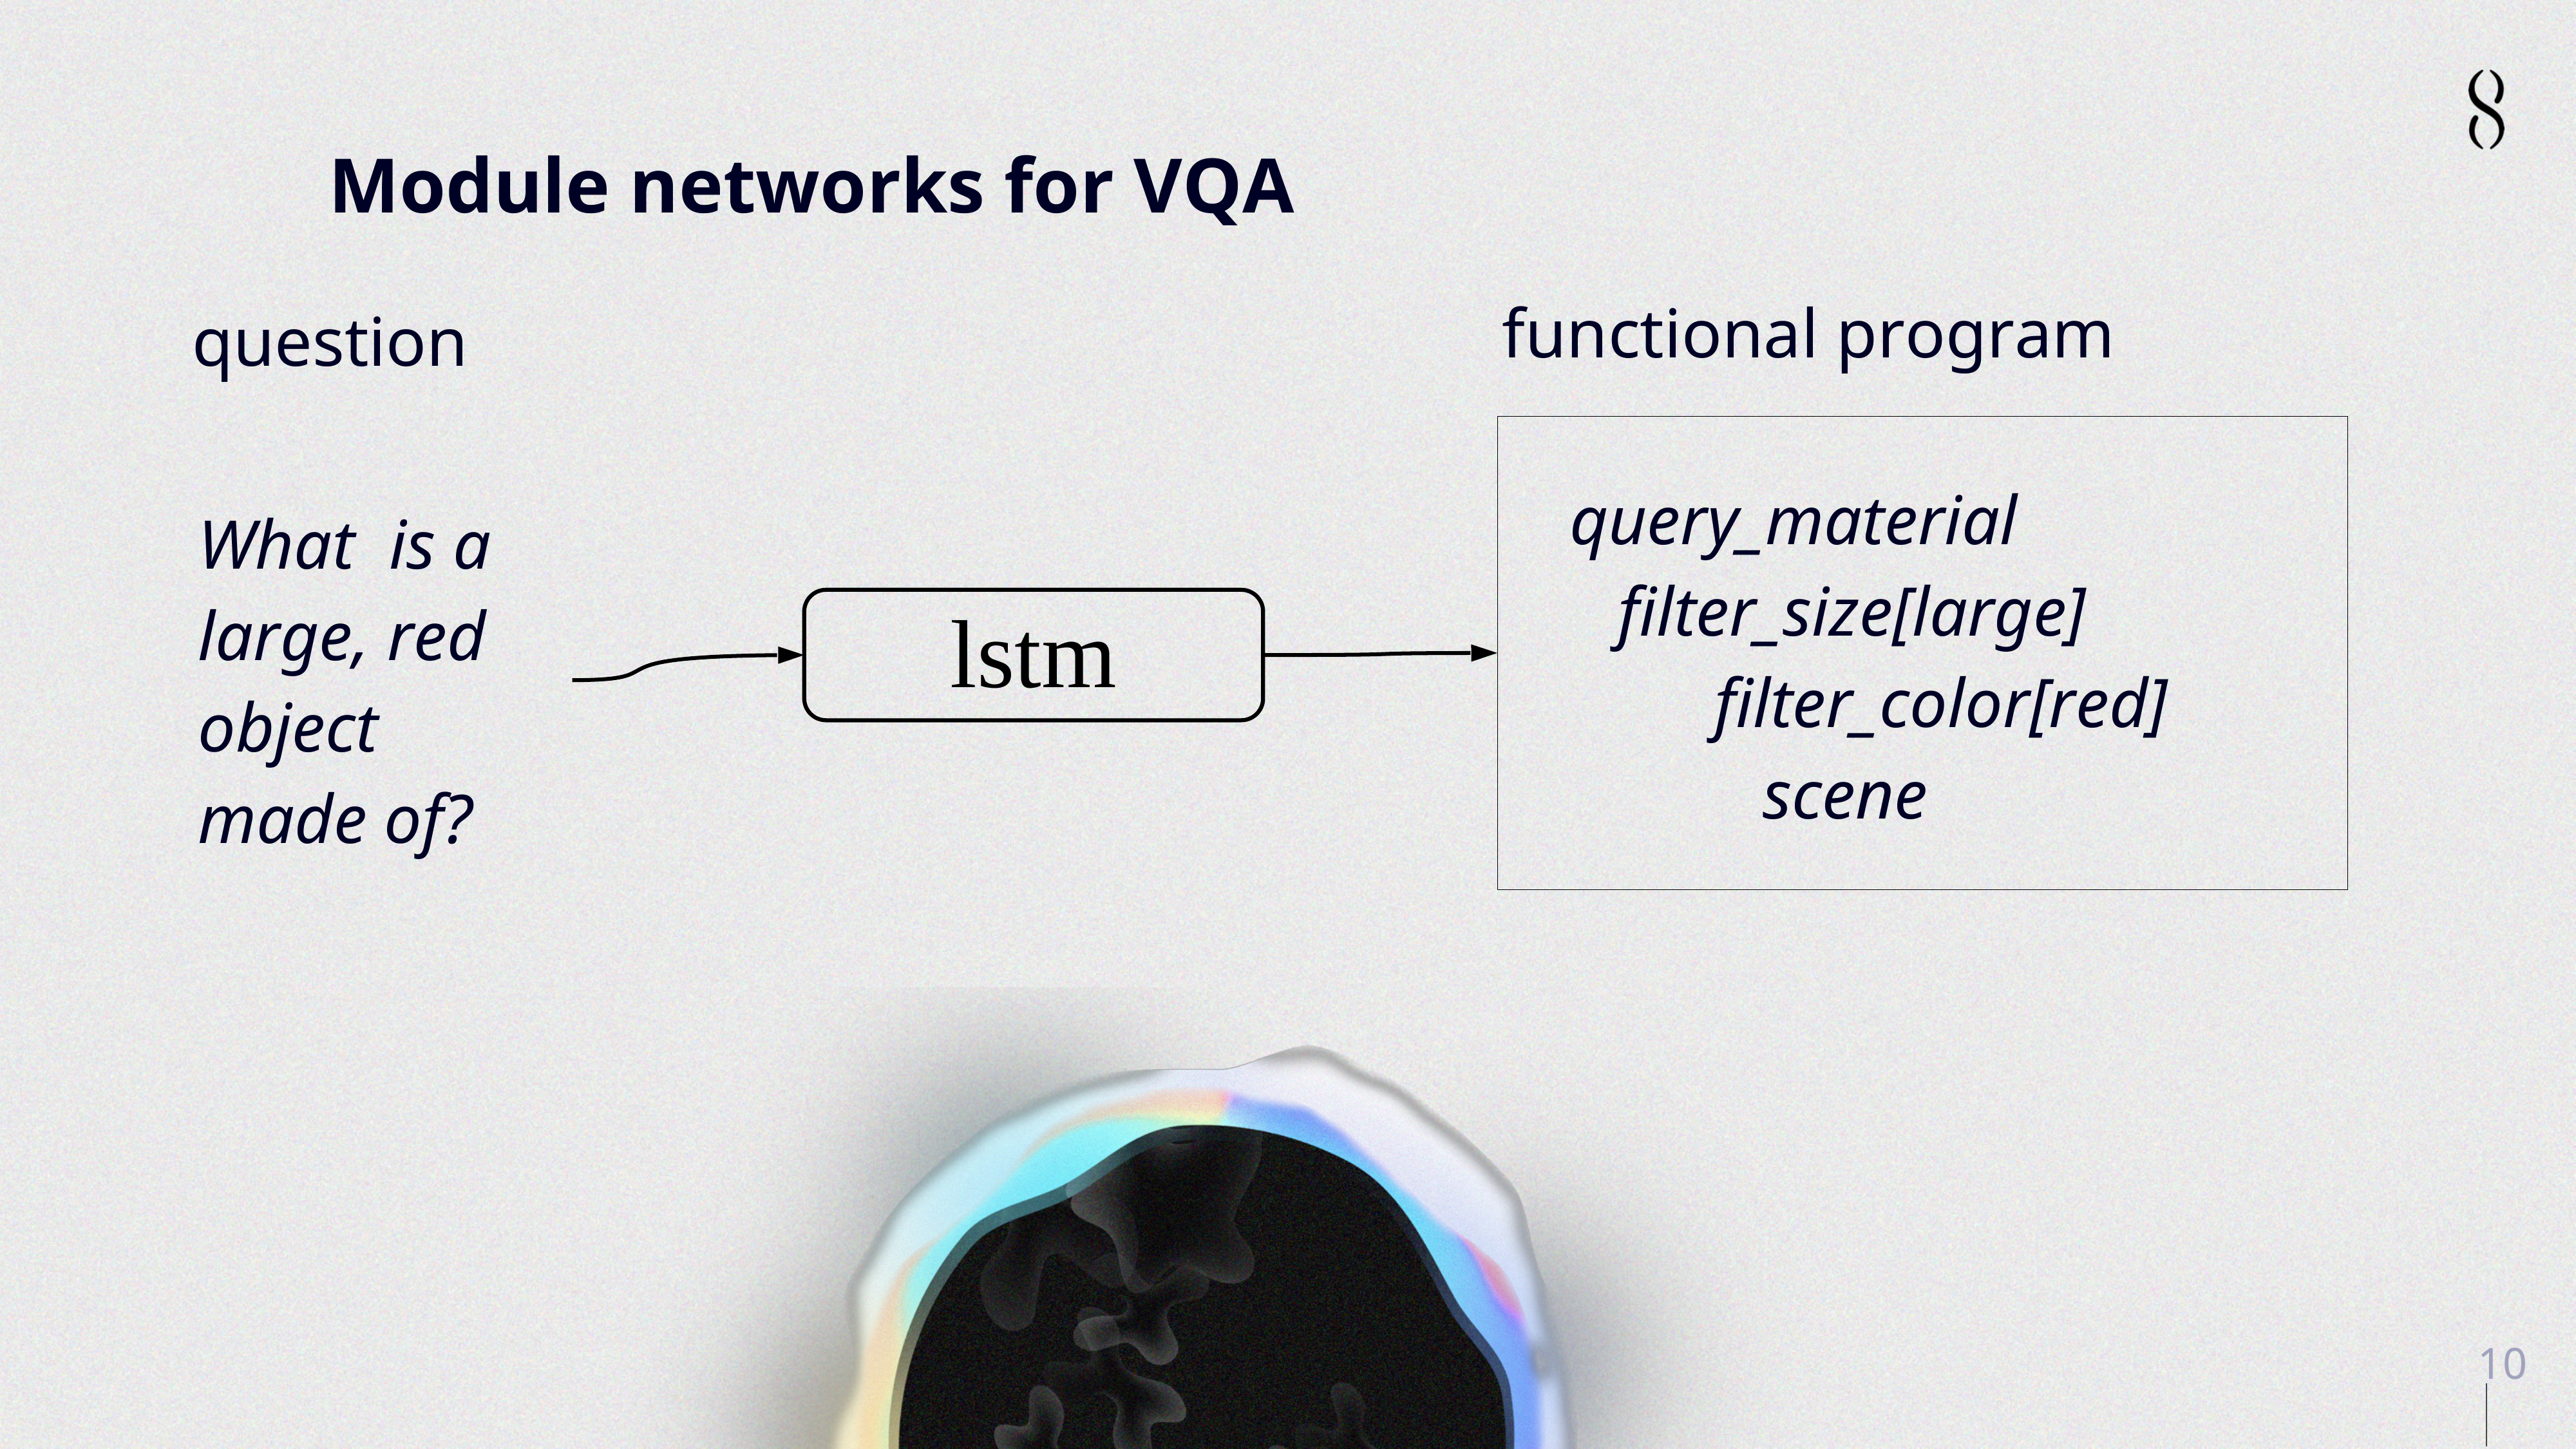

Module networks for VQA
functional program
question
query_material
	filter_size[large]
			filter_color[red]
				scene
What is a large, red object made of?
lstm
10